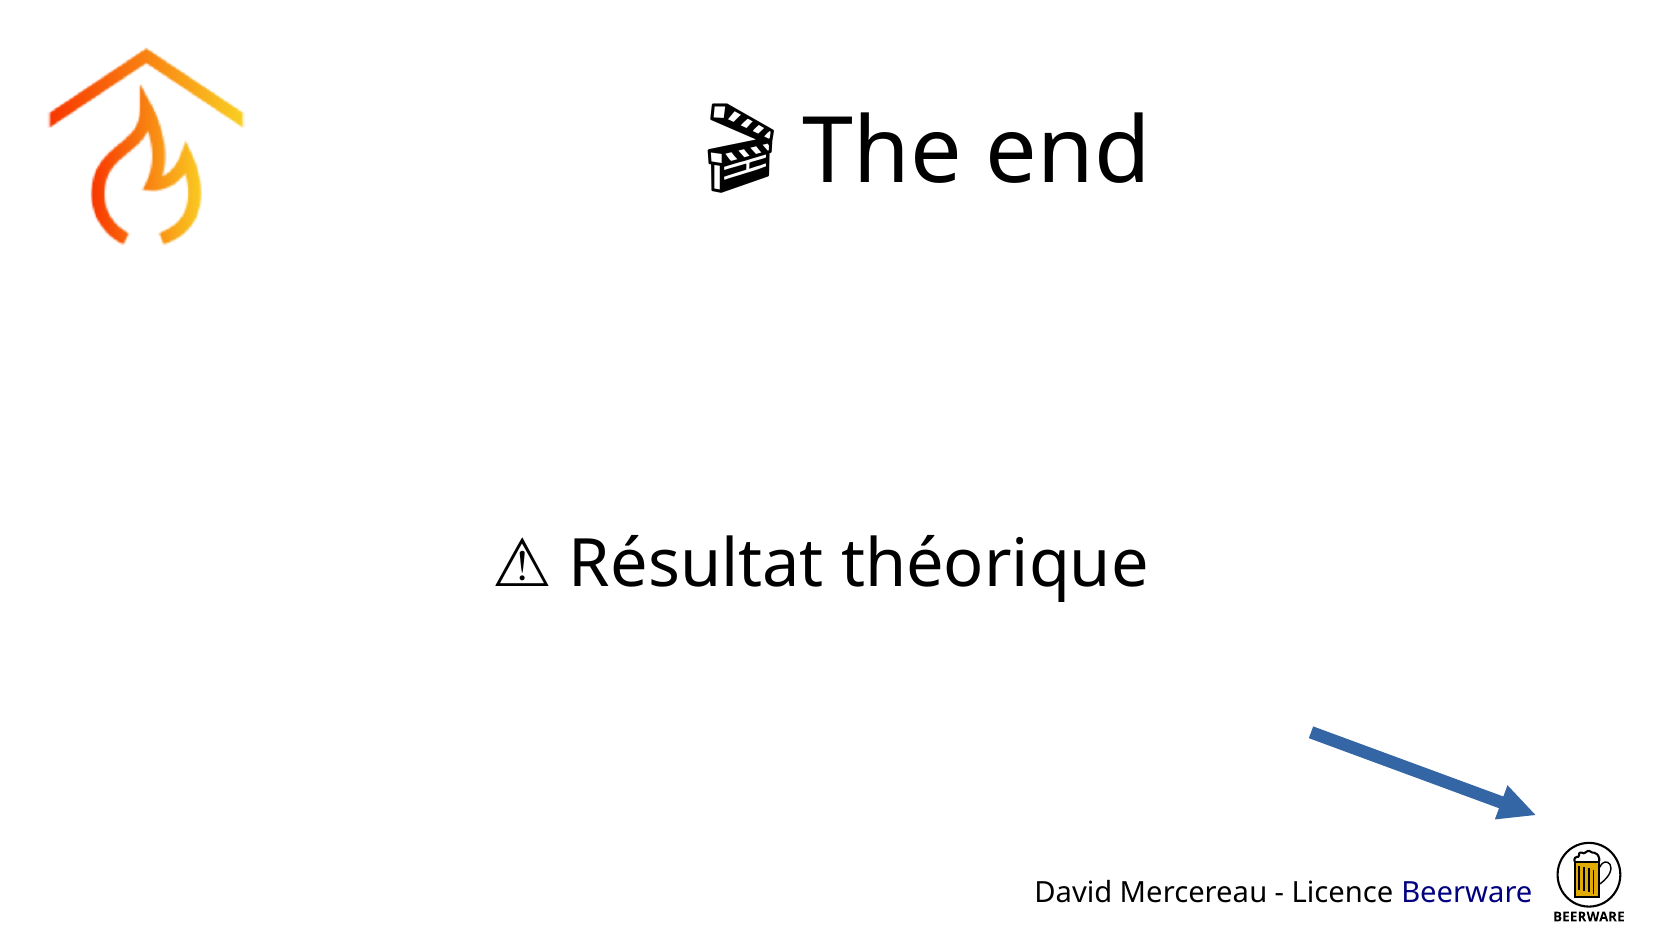

# 🎬 The end
⚠️ Résultat théorique